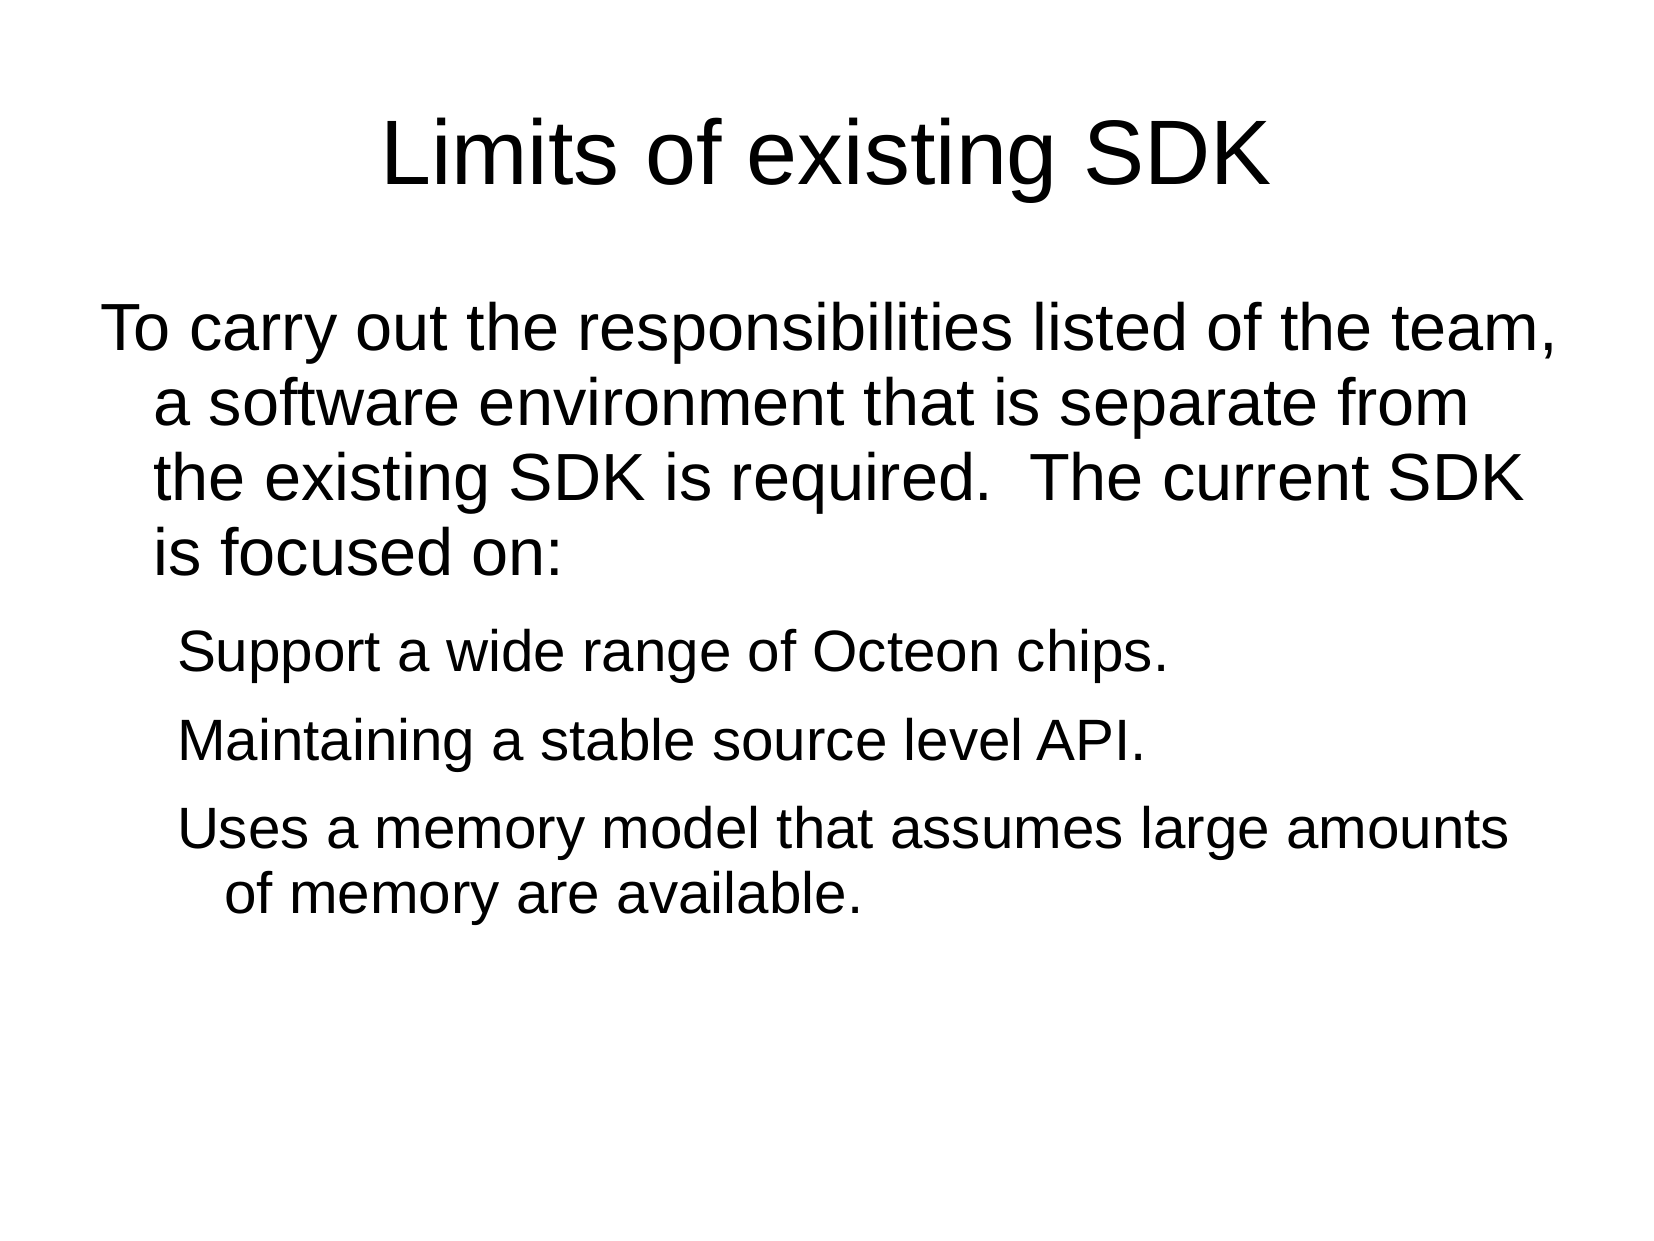

# Limits of existing SDK
To carry out the responsibilities listed of the team, a software environment that is separate from the existing SDK is required. The current SDK is focused on:
Support a wide range of Octeon chips.
Maintaining a stable source level API.
Uses a memory model that assumes large amounts of memory are available.